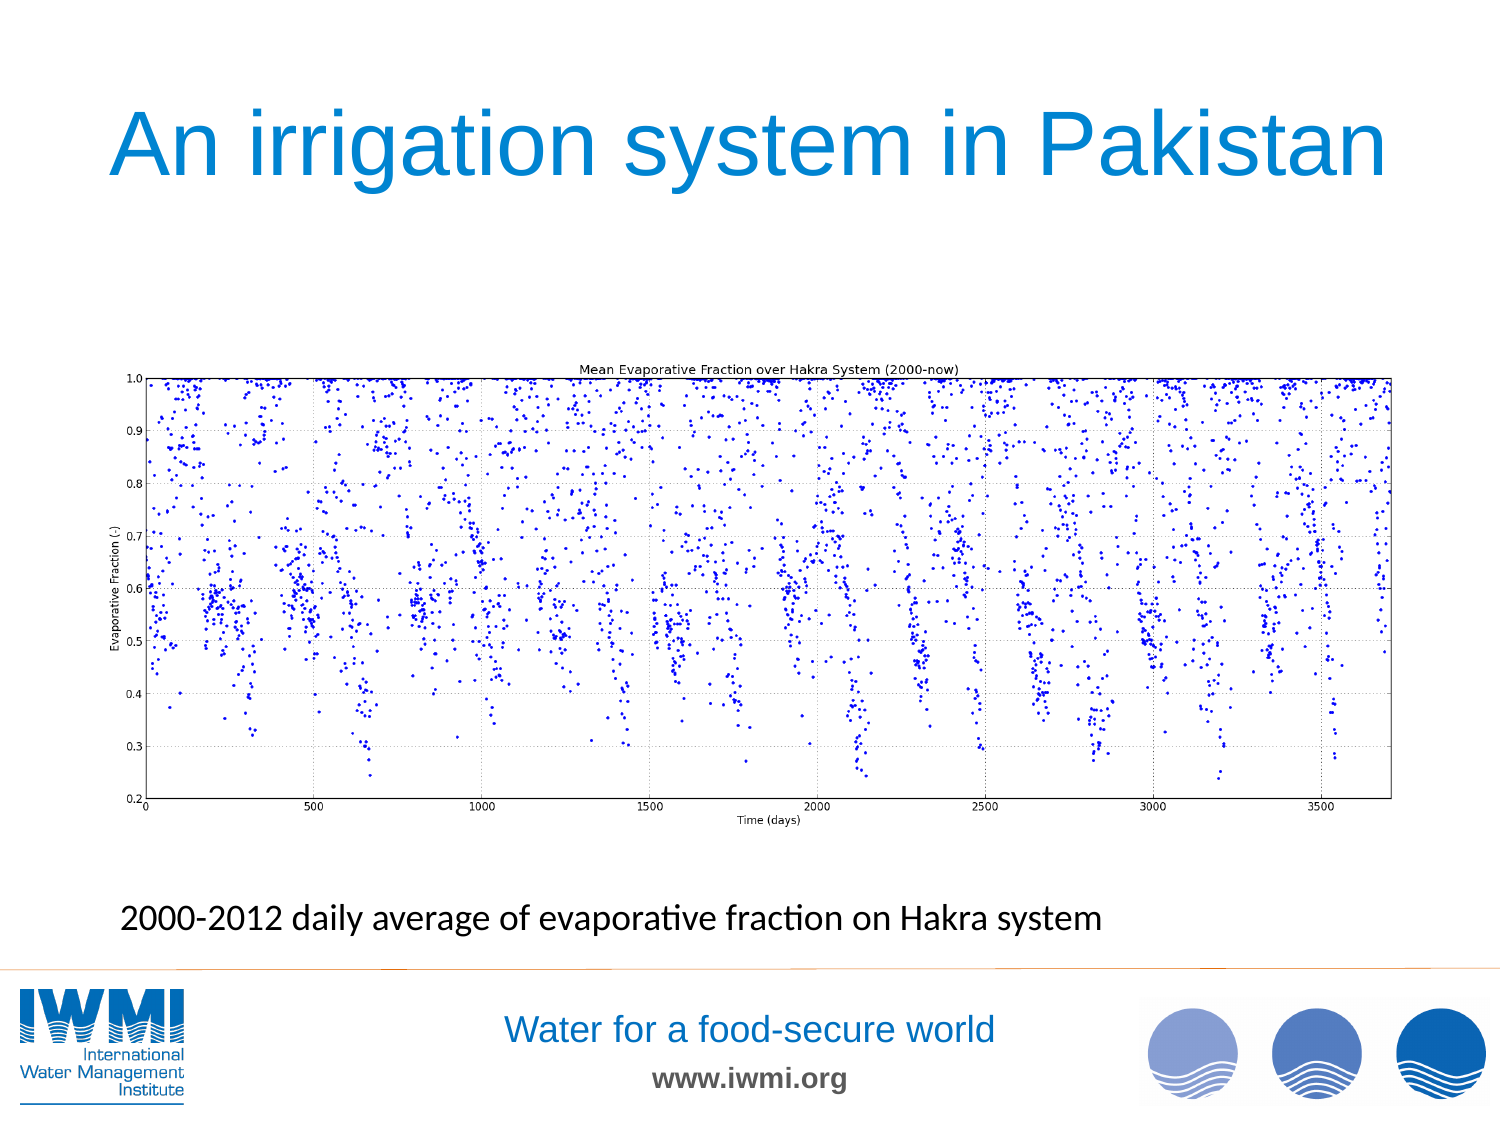

# An irrigation system in Pakistan
2000-2012 daily average of evaporative fraction on Hakra system